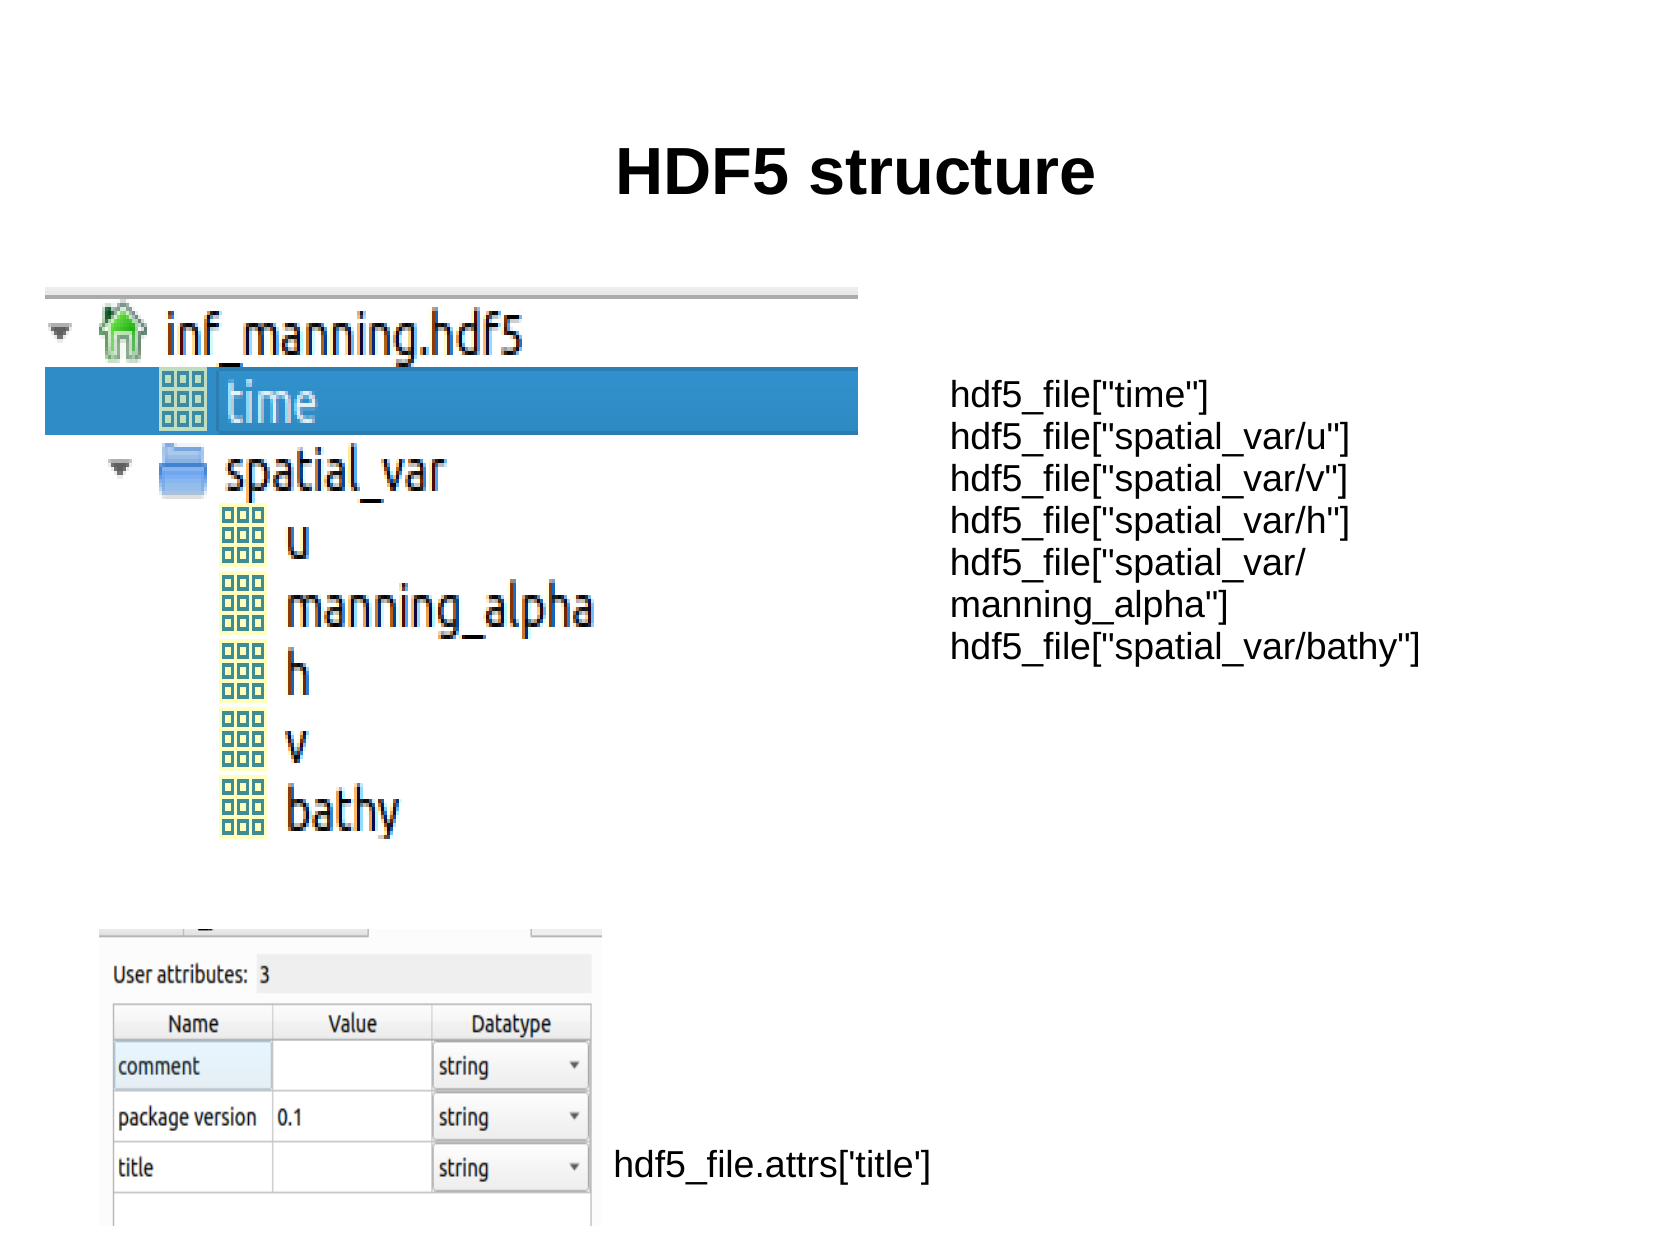

HDF5 structure
hdf5_file["time"]
hdf5_file["spatial_var/u"]
hdf5_file["spatial_var/v"]
hdf5_file["spatial_var/h"]
hdf5_file["spatial_var/manning_alpha"]
hdf5_file["spatial_var/bathy"]
hdf5_file.attrs['title']